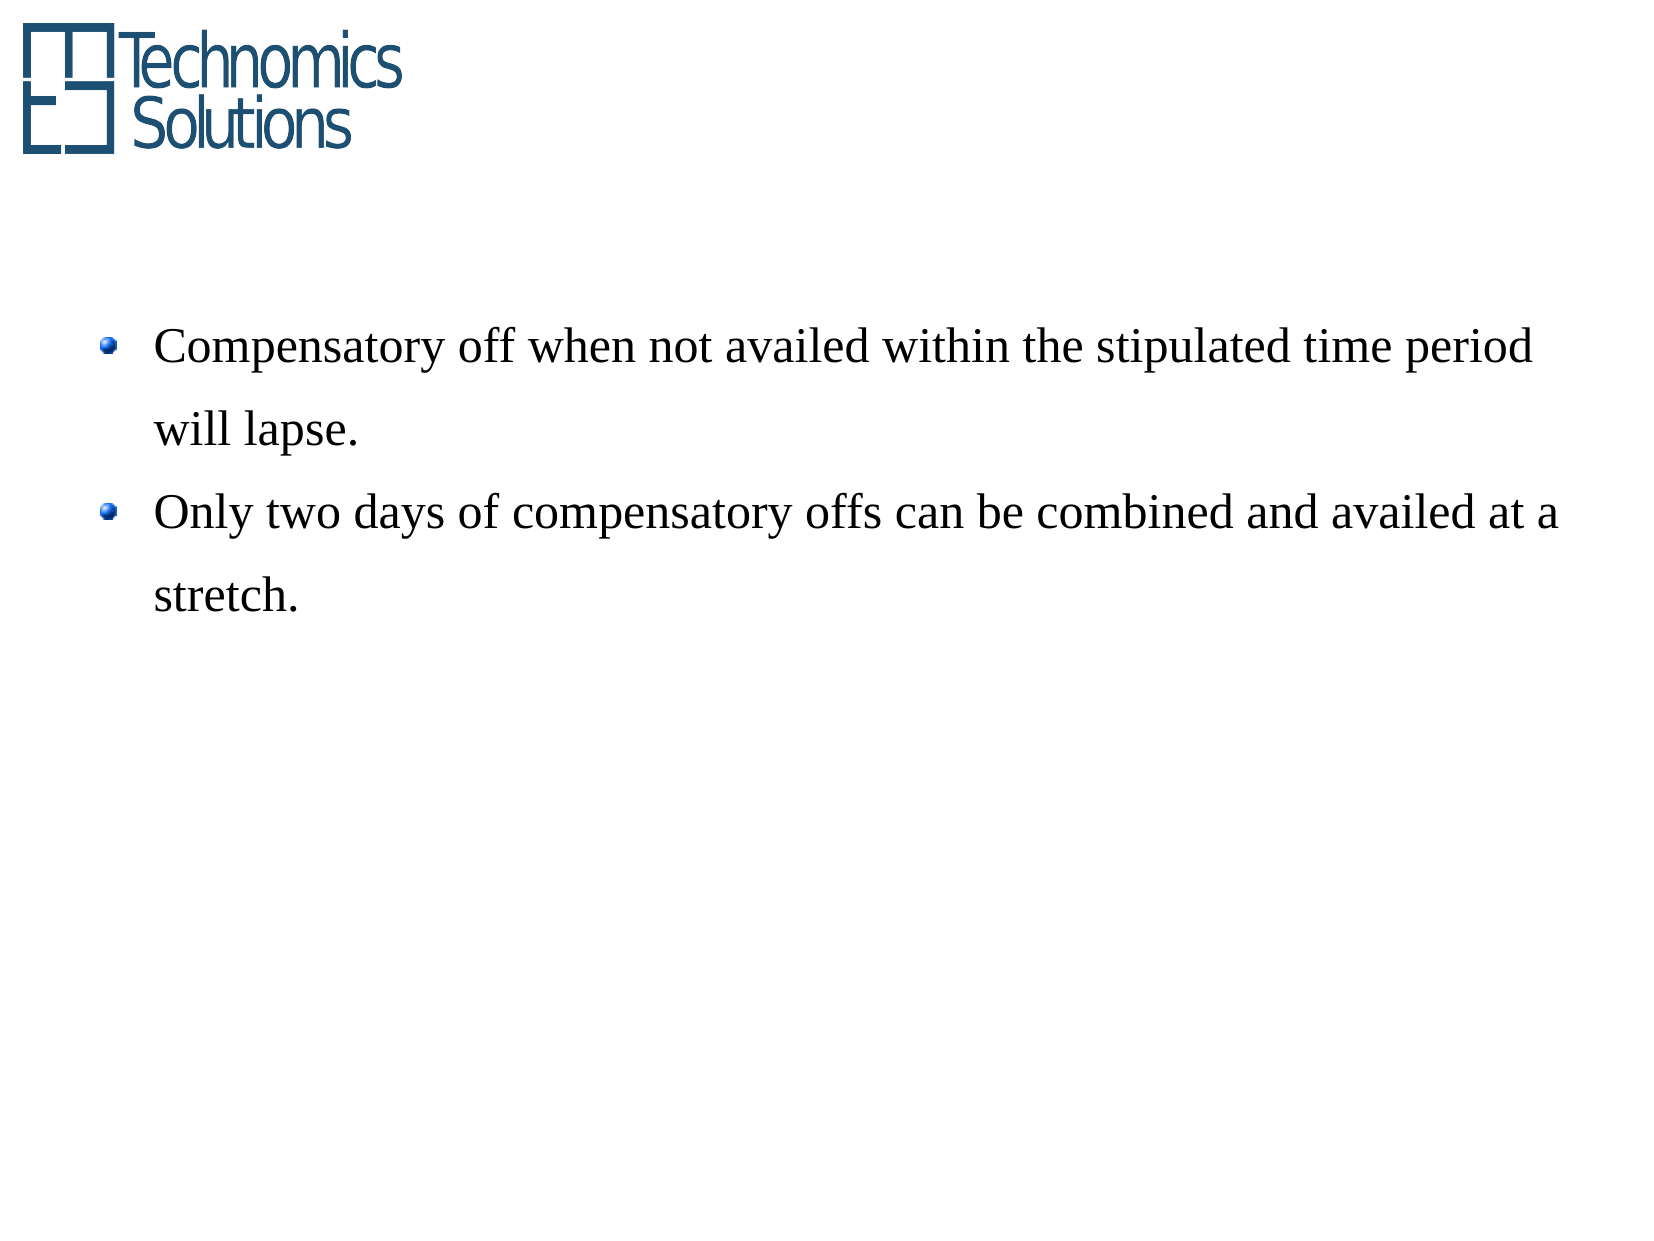

# Compensatory off when not availed within the stipulated time period will lapse.
Only two days of compensatory offs can be combined and availed at a stretch.